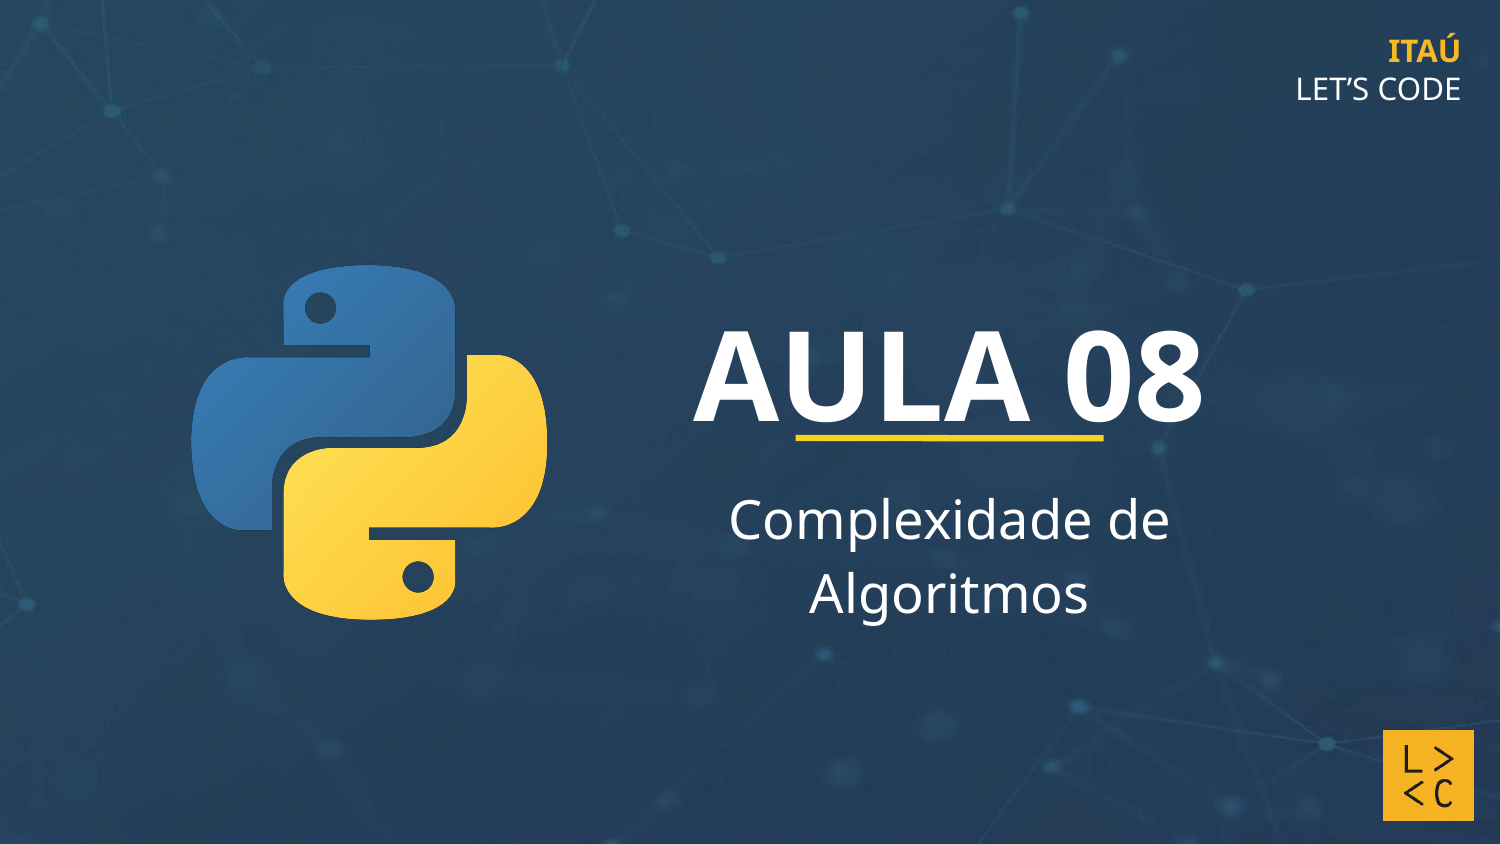

ITAÚ
LET’S CODE
AULA 08
Complexidade de Algoritmos